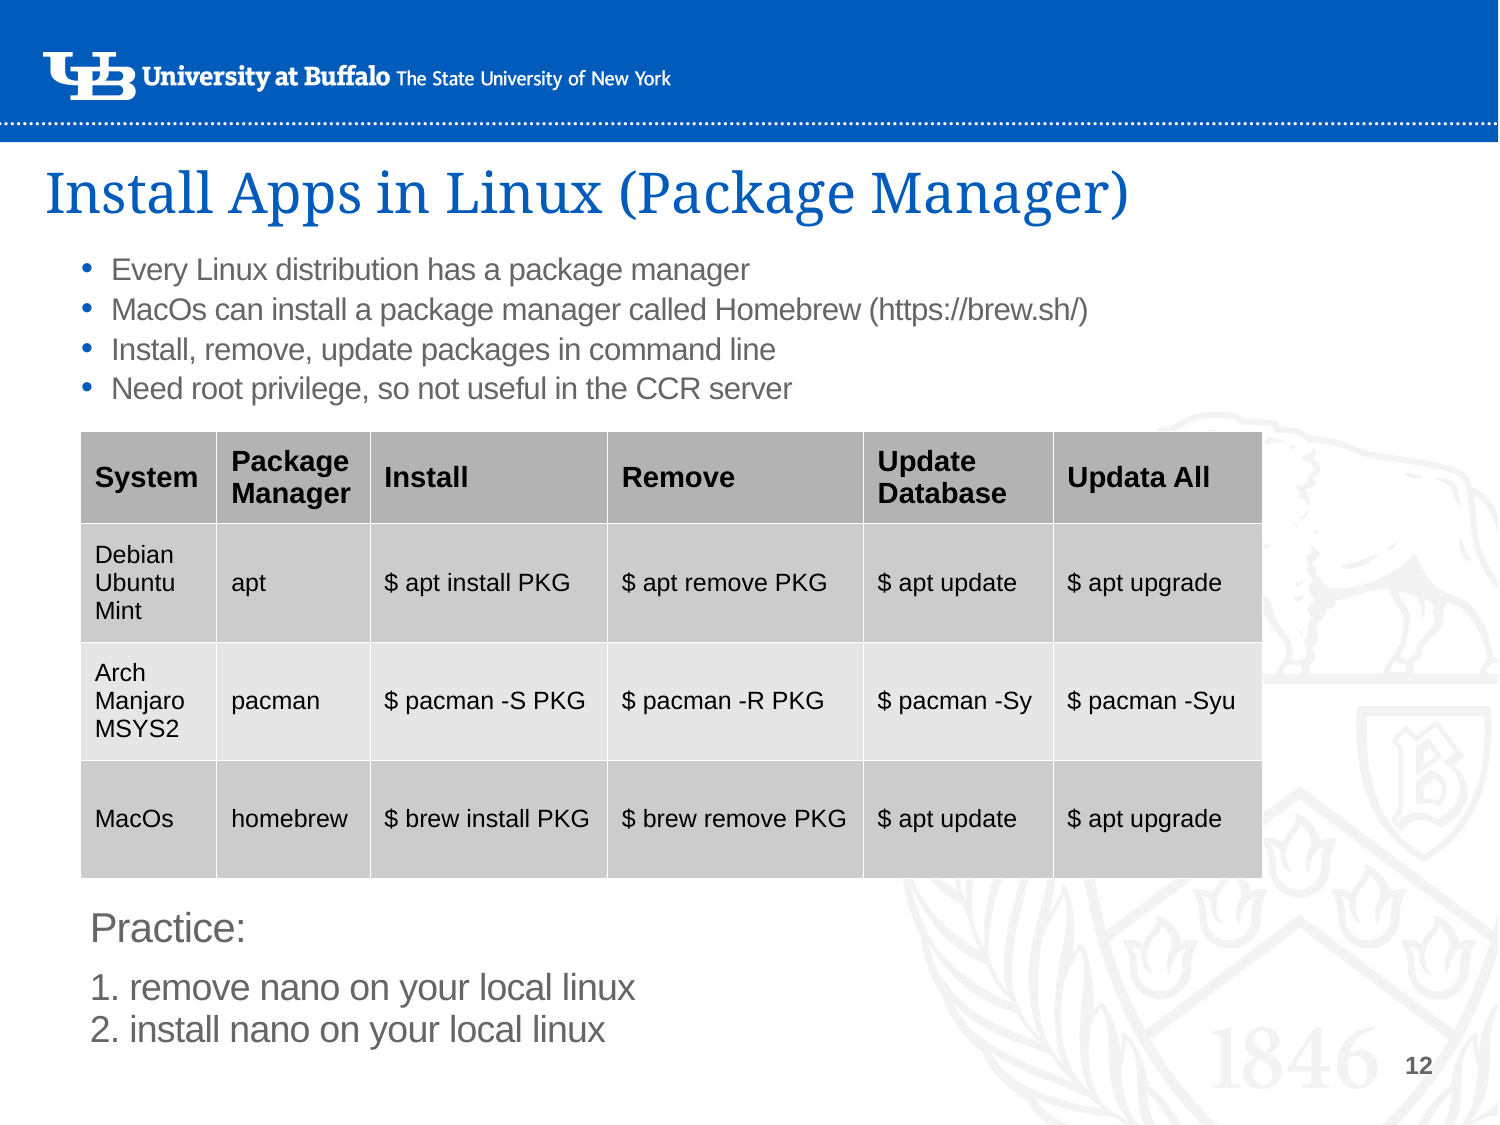

# Install Apps in Linux (Package Manager)
Every Linux distribution has a package manager
MacOs can install a package manager called Homebrew (https://brew.sh/)
Install, remove, update packages in command line
Need root privilege, so not useful in the CCR server
| System | Package Manager | Install | Remove | Update Database | Updata All |
| --- | --- | --- | --- | --- | --- |
| Debian Ubuntu Mint | apt | $ apt install PKG | $ apt remove PKG | $ apt update | $ apt upgrade |
| Arch Manjaro MSYS2 | pacman | $ pacman -S PKG | $ pacman -R PKG | $ pacman -Sy | $ pacman -Syu |
| MacOs | homebrew | $ brew install PKG | $ brew remove PKG | $ apt update | $ apt upgrade |
Practice:
1. remove nano on your local linux
2. install nano on your local linux